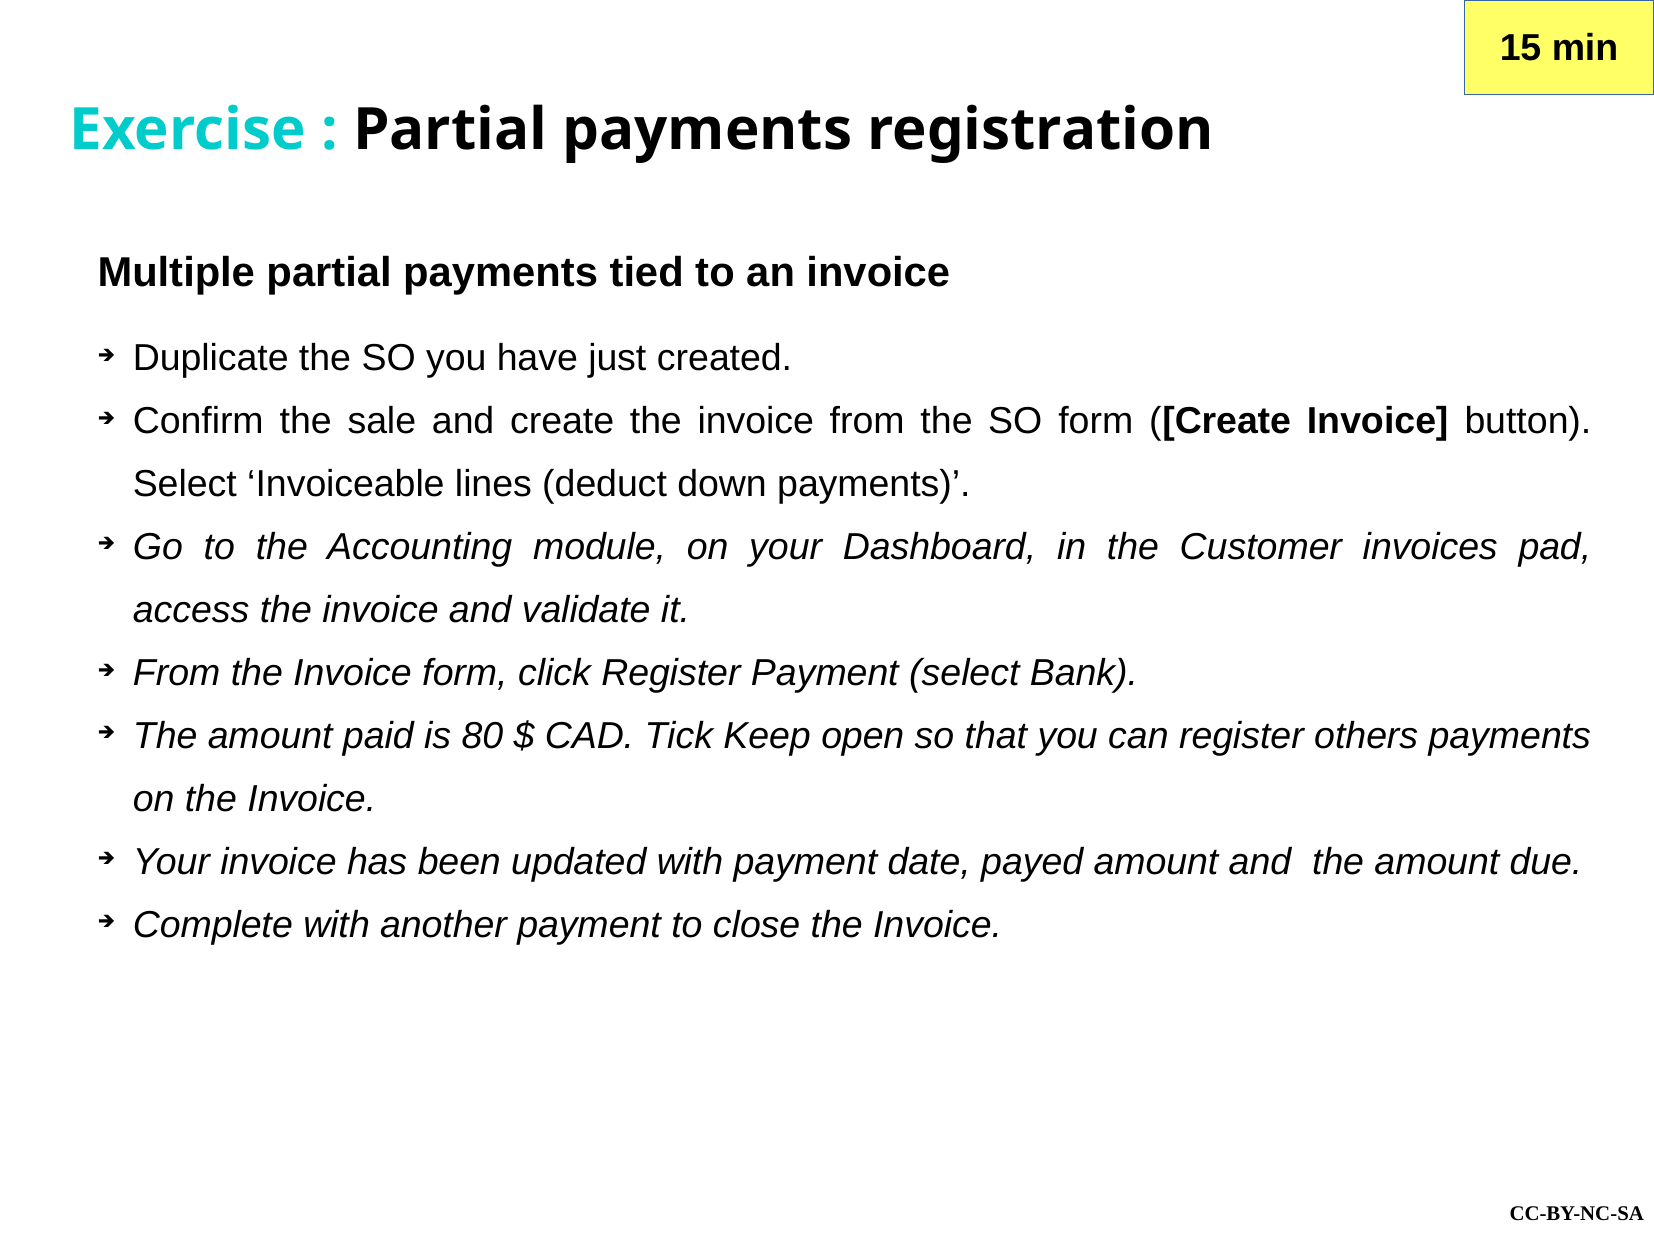

15 min
# Exercise : Partial payments registration
Multiple partial payments tied to an invoice
Duplicate the SO you have just created.
Confirm the sale and create the invoice from the SO form ([Create Invoice] button). Select ‘Invoiceable lines (deduct down payments)’.
Go to the Accounting module, on your Dashboard, in the Customer invoices pad, access the invoice and validate it.
From the Invoice form, click Register Payment (select Bank).
The amount paid is 80 $ CAD. Tick Keep open so that you can register others payments on the Invoice.
Your invoice has been updated with payment date, payed amount and the amount due.
Complete with another payment to close the Invoice.